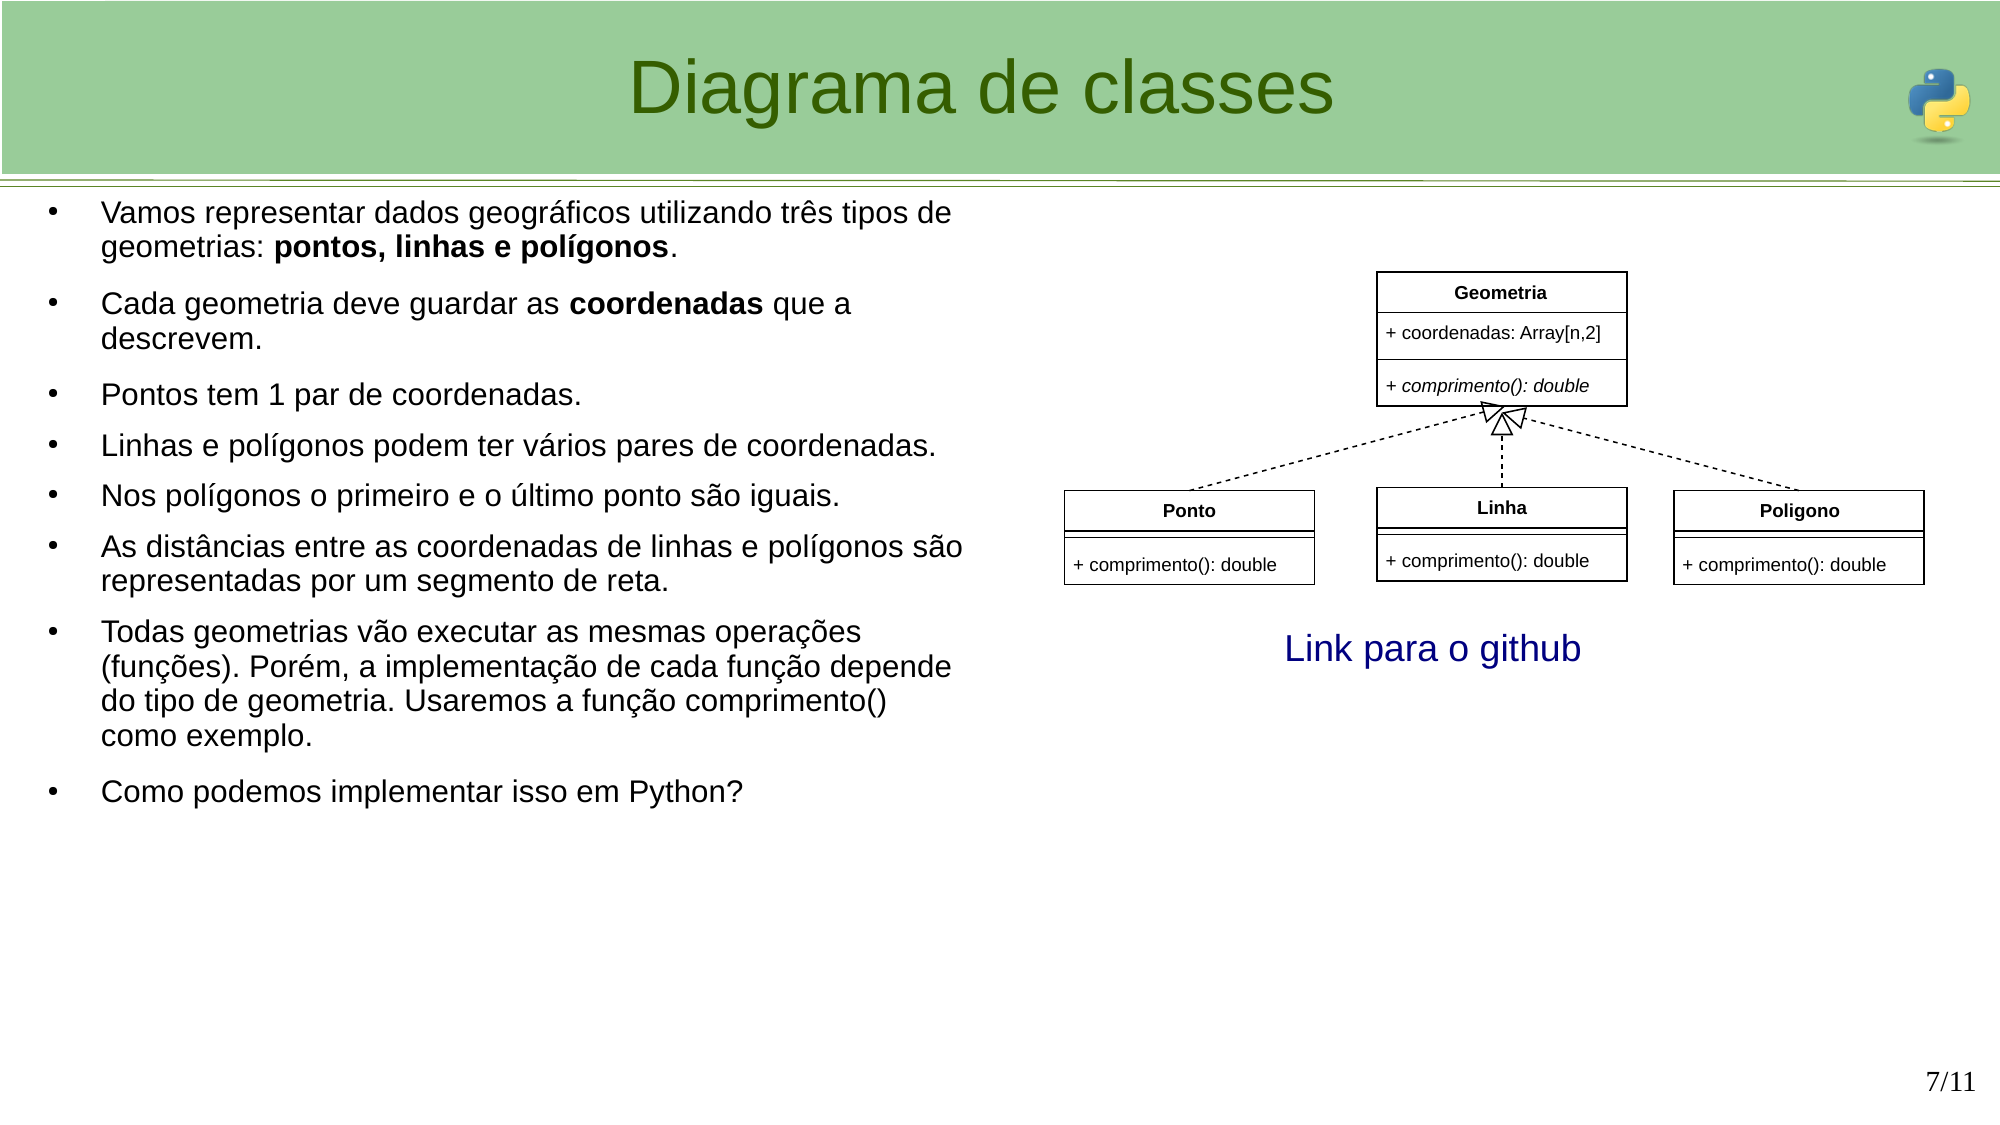

# Diagrama de classes
Vamos representar dados geográficos utilizando três tipos de geometrias: pontos, linhas e polígonos.
Cada geometria deve guardar as coordenadas que a descrevem.
Pontos tem 1 par de coordenadas.
Linhas e polígonos podem ter vários pares de coordenadas.
Nos polígonos o primeiro e o último ponto são iguais.
As distâncias entre as coordenadas de linhas e polígonos são representadas por um segmento de reta.
Todas geometrias vão executar as mesmas operações (funções). Porém, a implementação de cada função depende do tipo de geometria. Usaremos a função comprimento() como exemplo.
Como podemos implementar isso em Python?
Link para o github
7